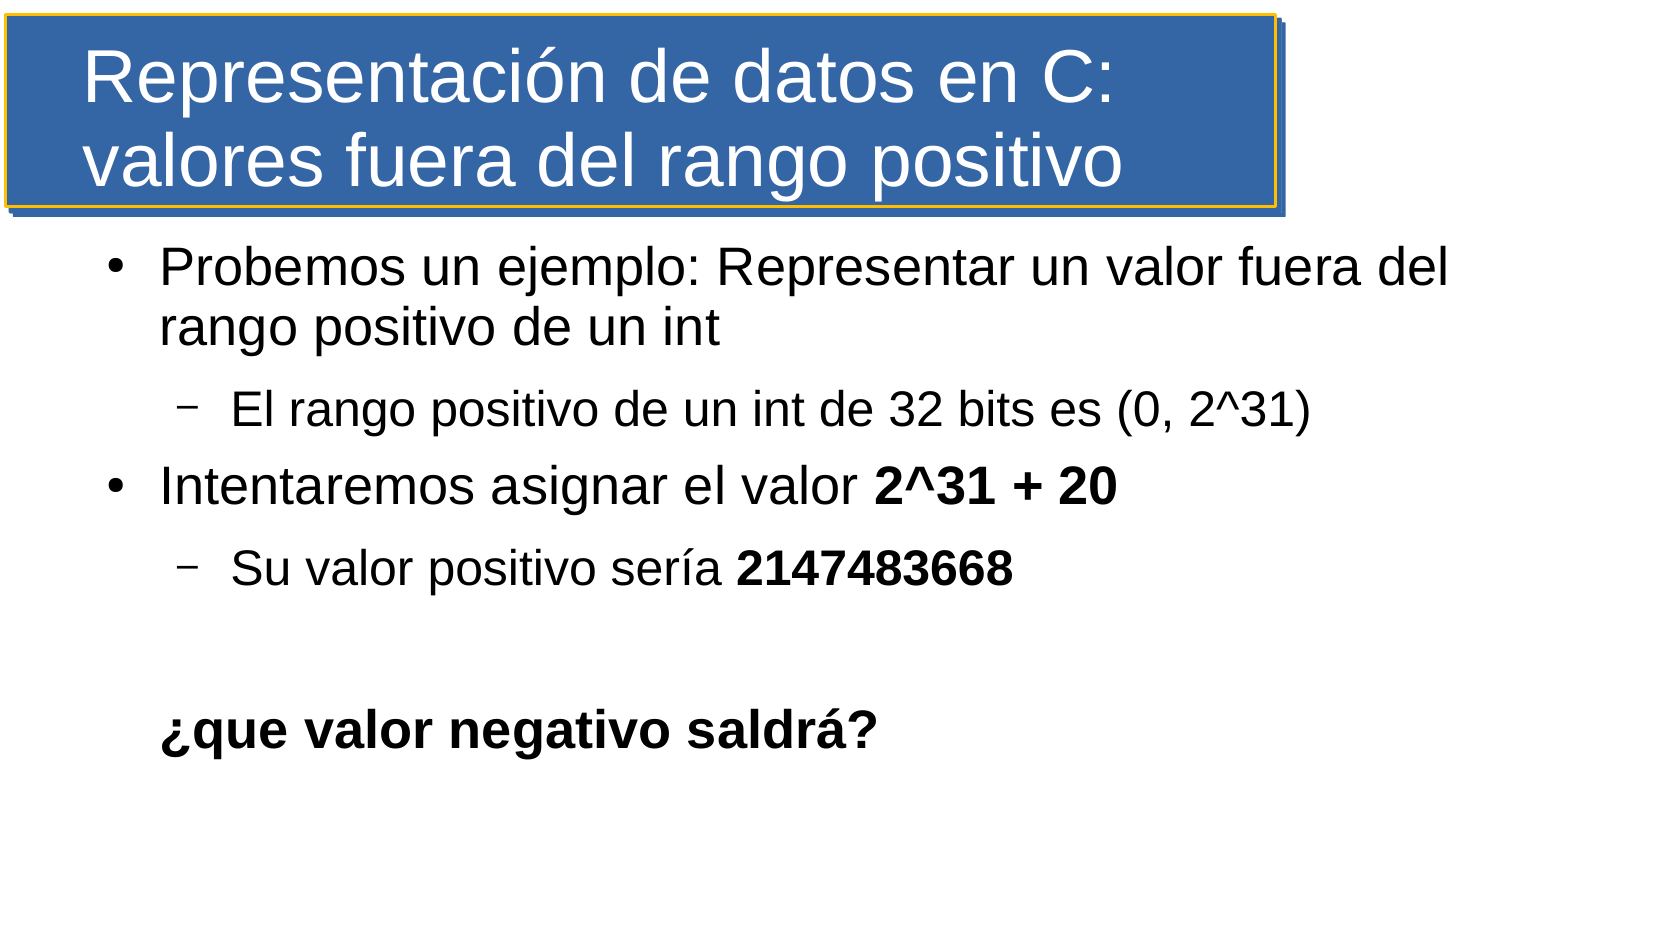

# Representación de datos en C: valores fuera del rango positivo
Probemos un ejemplo: Representar un valor fuera del rango positivo de un int
El rango positivo de un int de 32 bits es (0, 2^31)
Intentaremos asignar el valor 2^31 + 20
Su valor positivo sería 2147483668
¿que valor negativo saldrá?